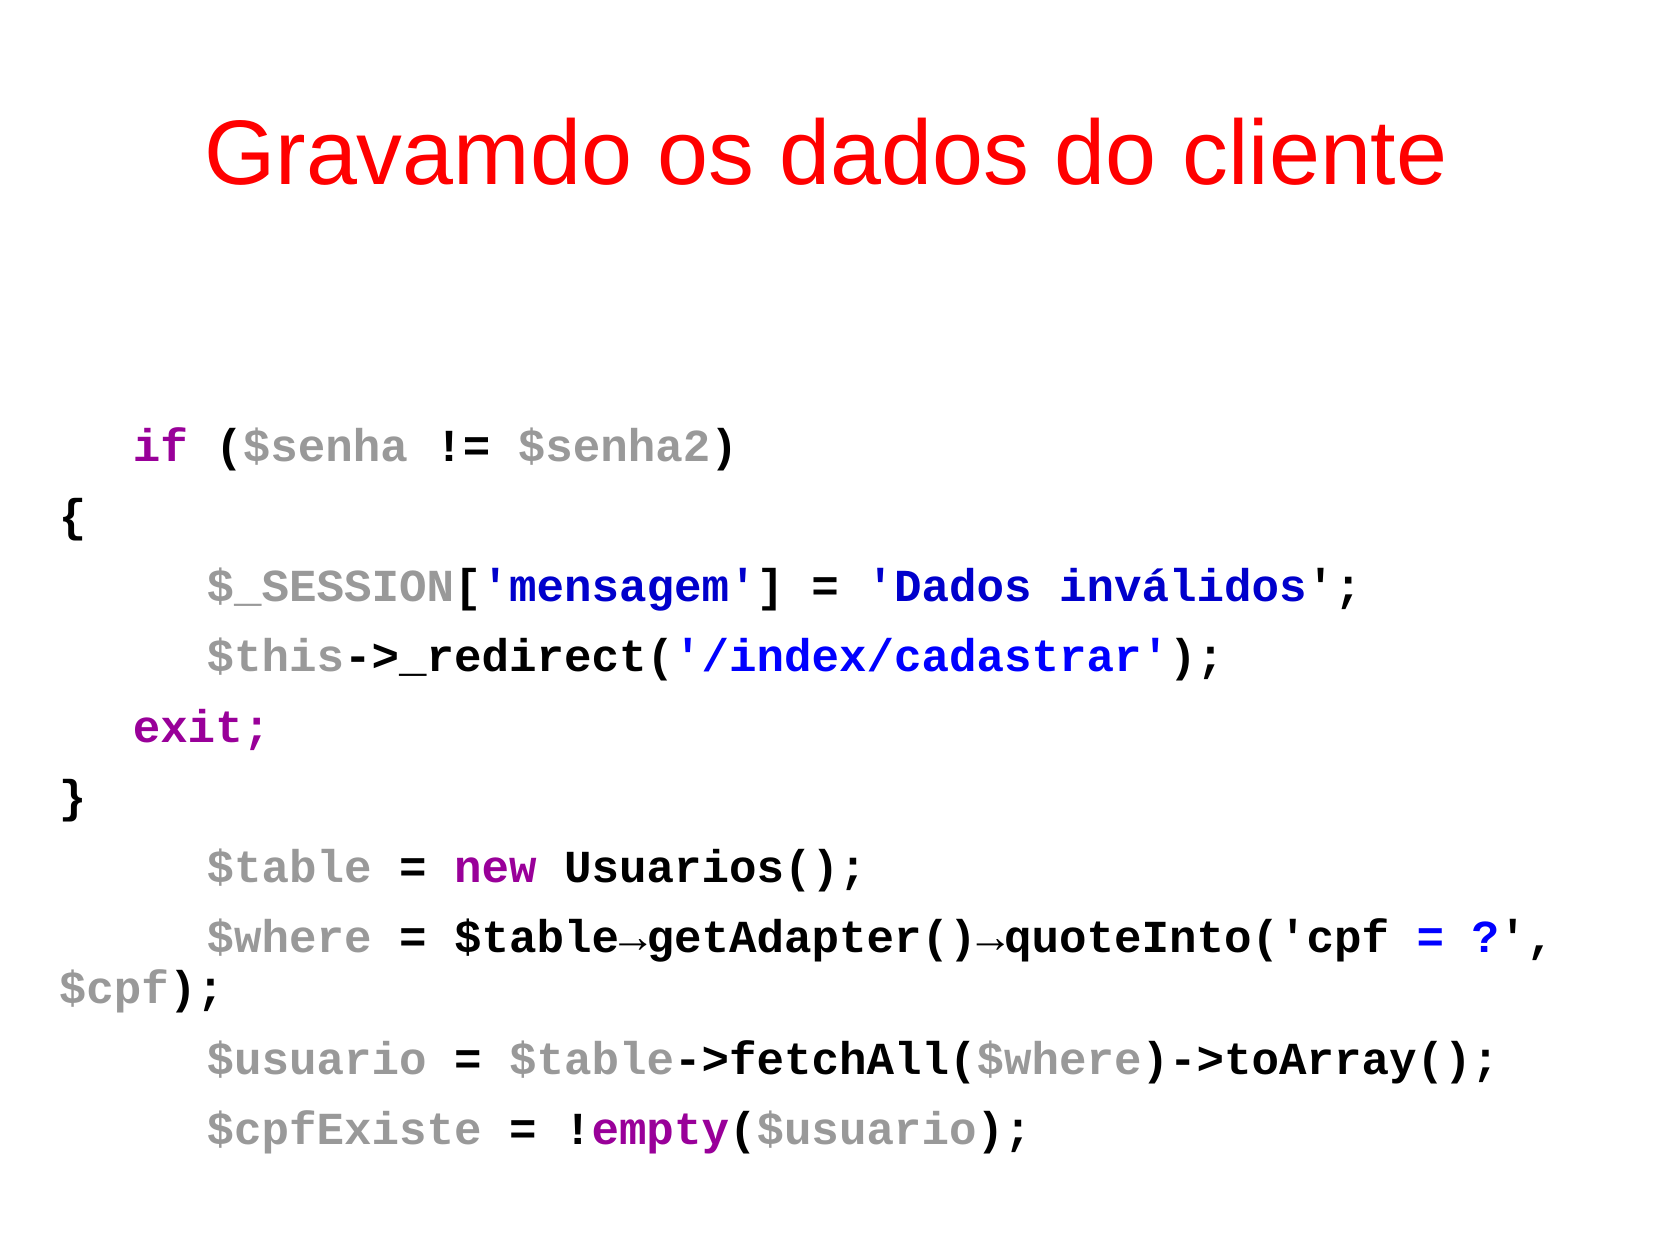

# Gravamdo os dados do cliente
 	if ($senha != $senha2)
{
 		$_SESSION['mensagem'] = 'Dados inválidos';
 		$this->_redirect('/index/cadastrar');
 	exit;
}
 		$table = new Usuarios();
 		$where = $table→getAdapter()→quoteInto('cpf = ?', $cpf);
 		$usuario = $table->fetchAll($where)->toArray();
 		$cpfExiste = !empty($usuario);